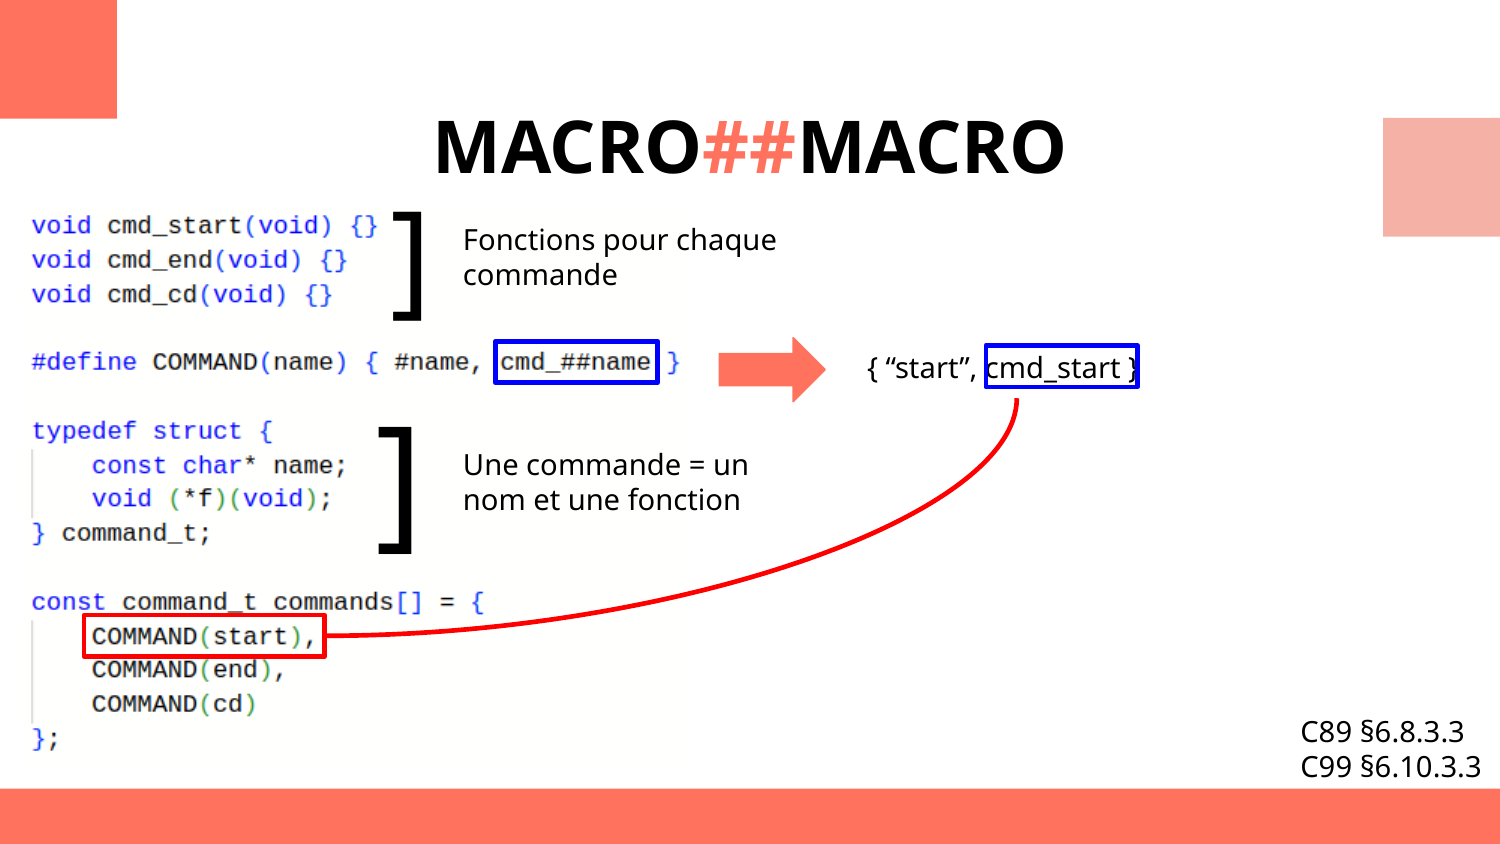

# MACRO##MACRO
]
Fonctions pour chaque commande
{ “start”, cmd_start }
]
Une commande = un nom et une fonction
C89 §6.8.3.3
C99 §6.10.3.3